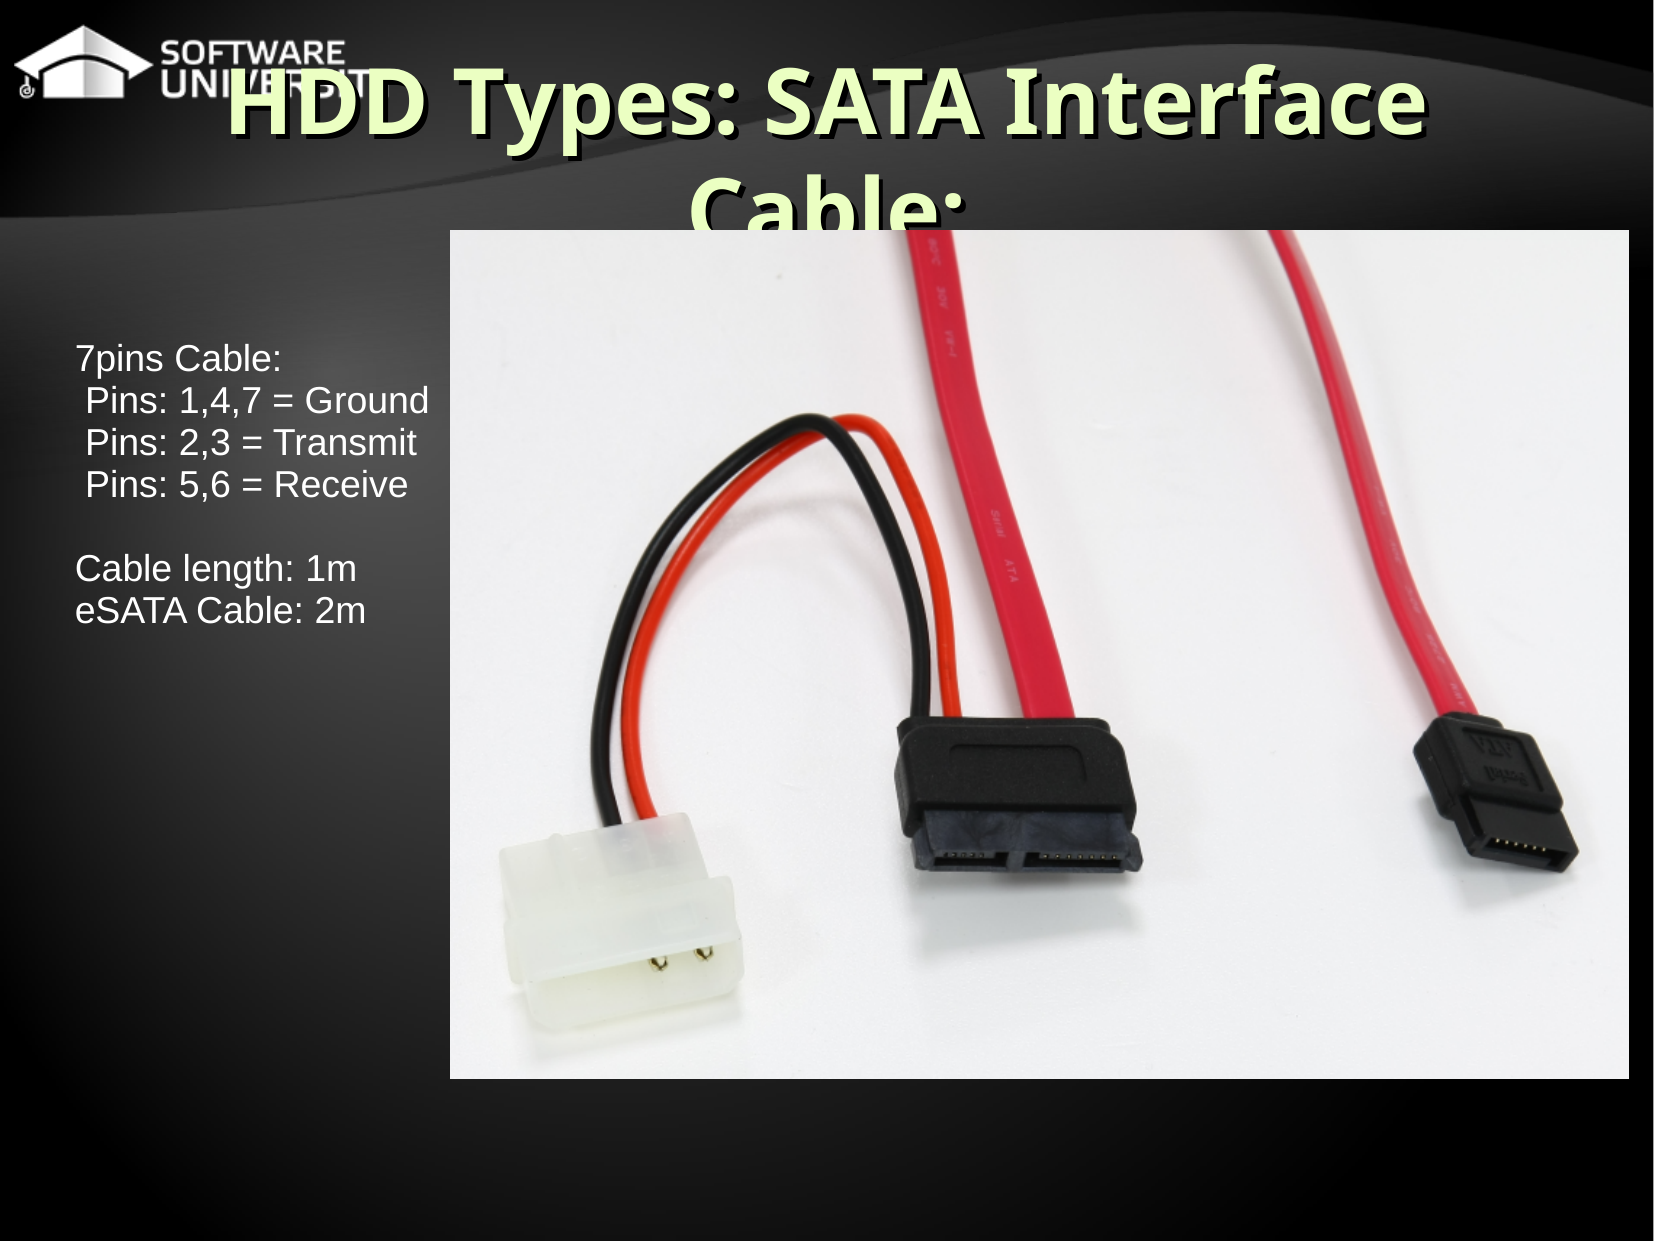

# HDD Types: SATA Interface Cable:
7pins Cable:
 Pins: 1,4,7 = Ground
 Pins: 2,3 = Transmit
 Pins: 5,6 = Receive
Cable length: 1m
eSATA Cable: 2m